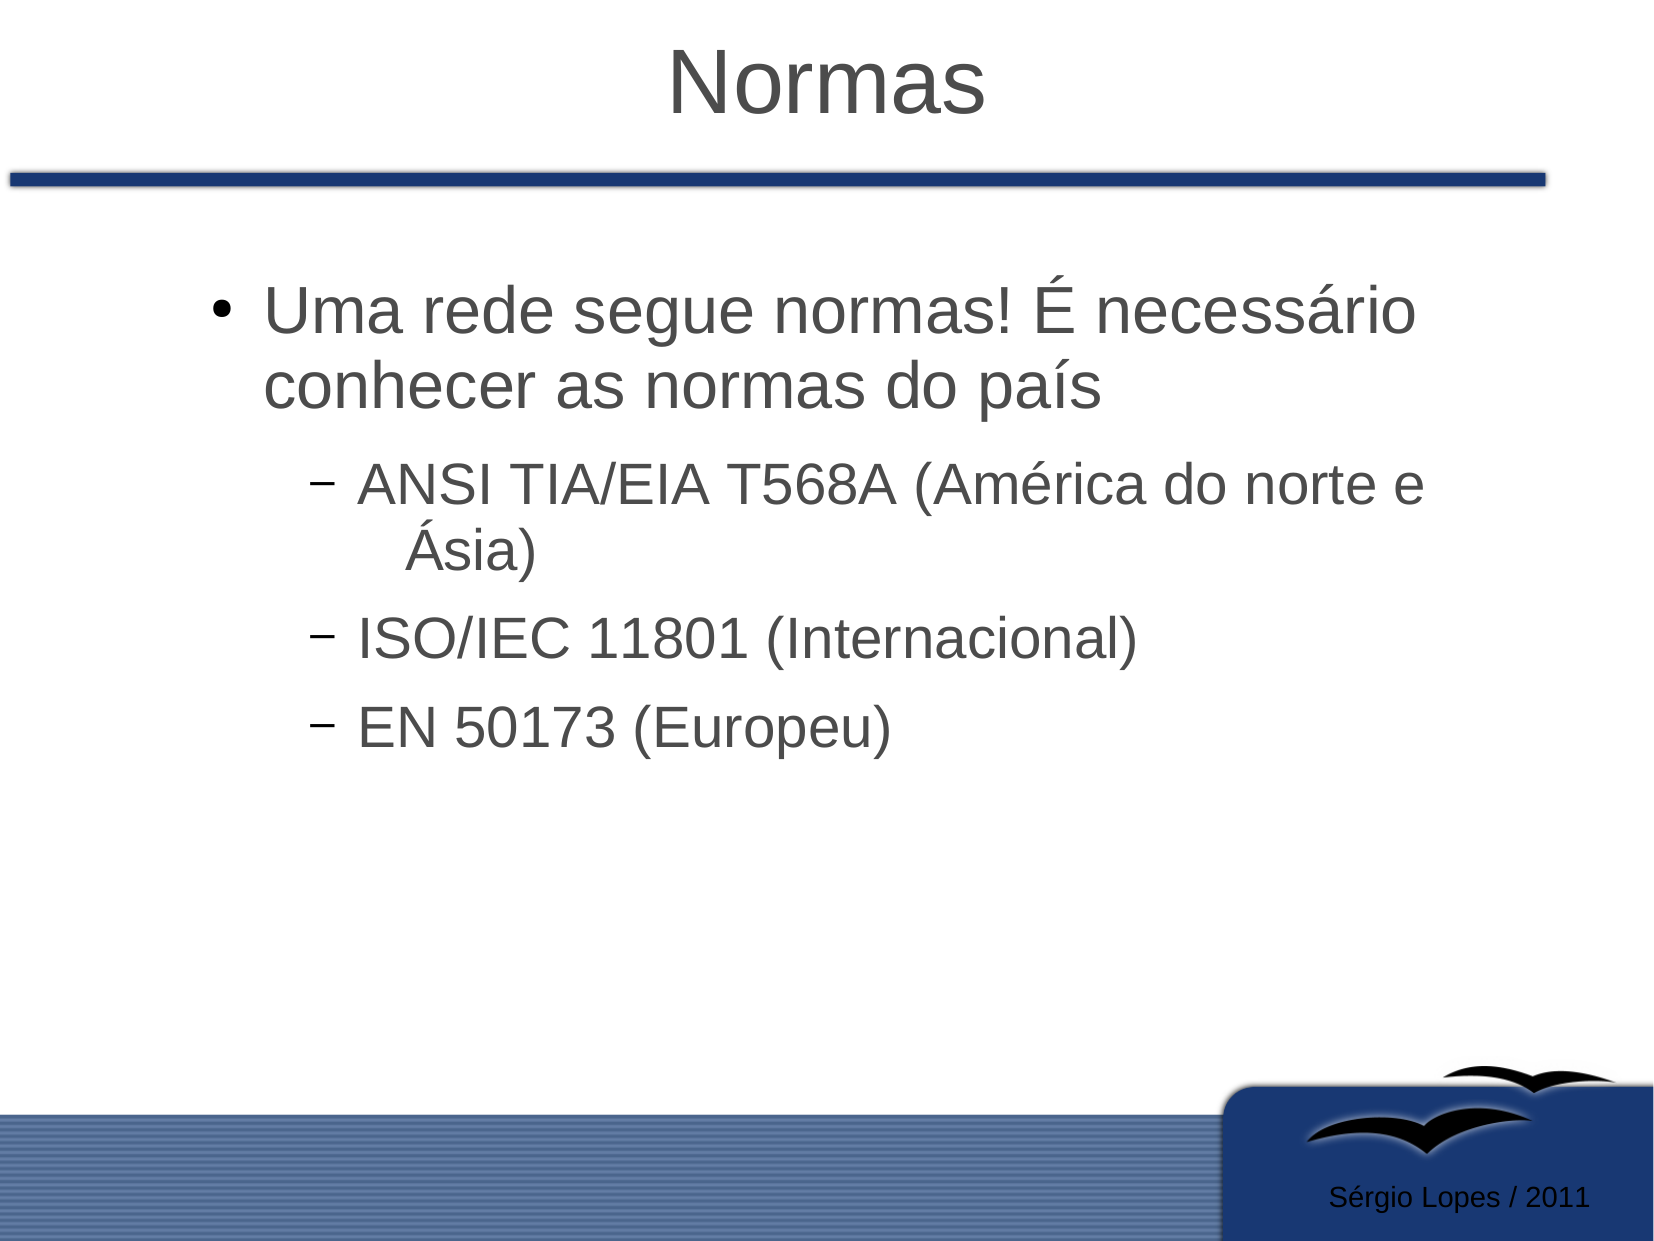

# Normas
Uma rede segue normas! É necessário conhecer as normas do país
ANSI TIA/EIA T568A (América do norte e Ásia)
ISO/IEC 11801 (Internacional)
EN 50173 (Europeu)
Sérgio Lopes / 2011